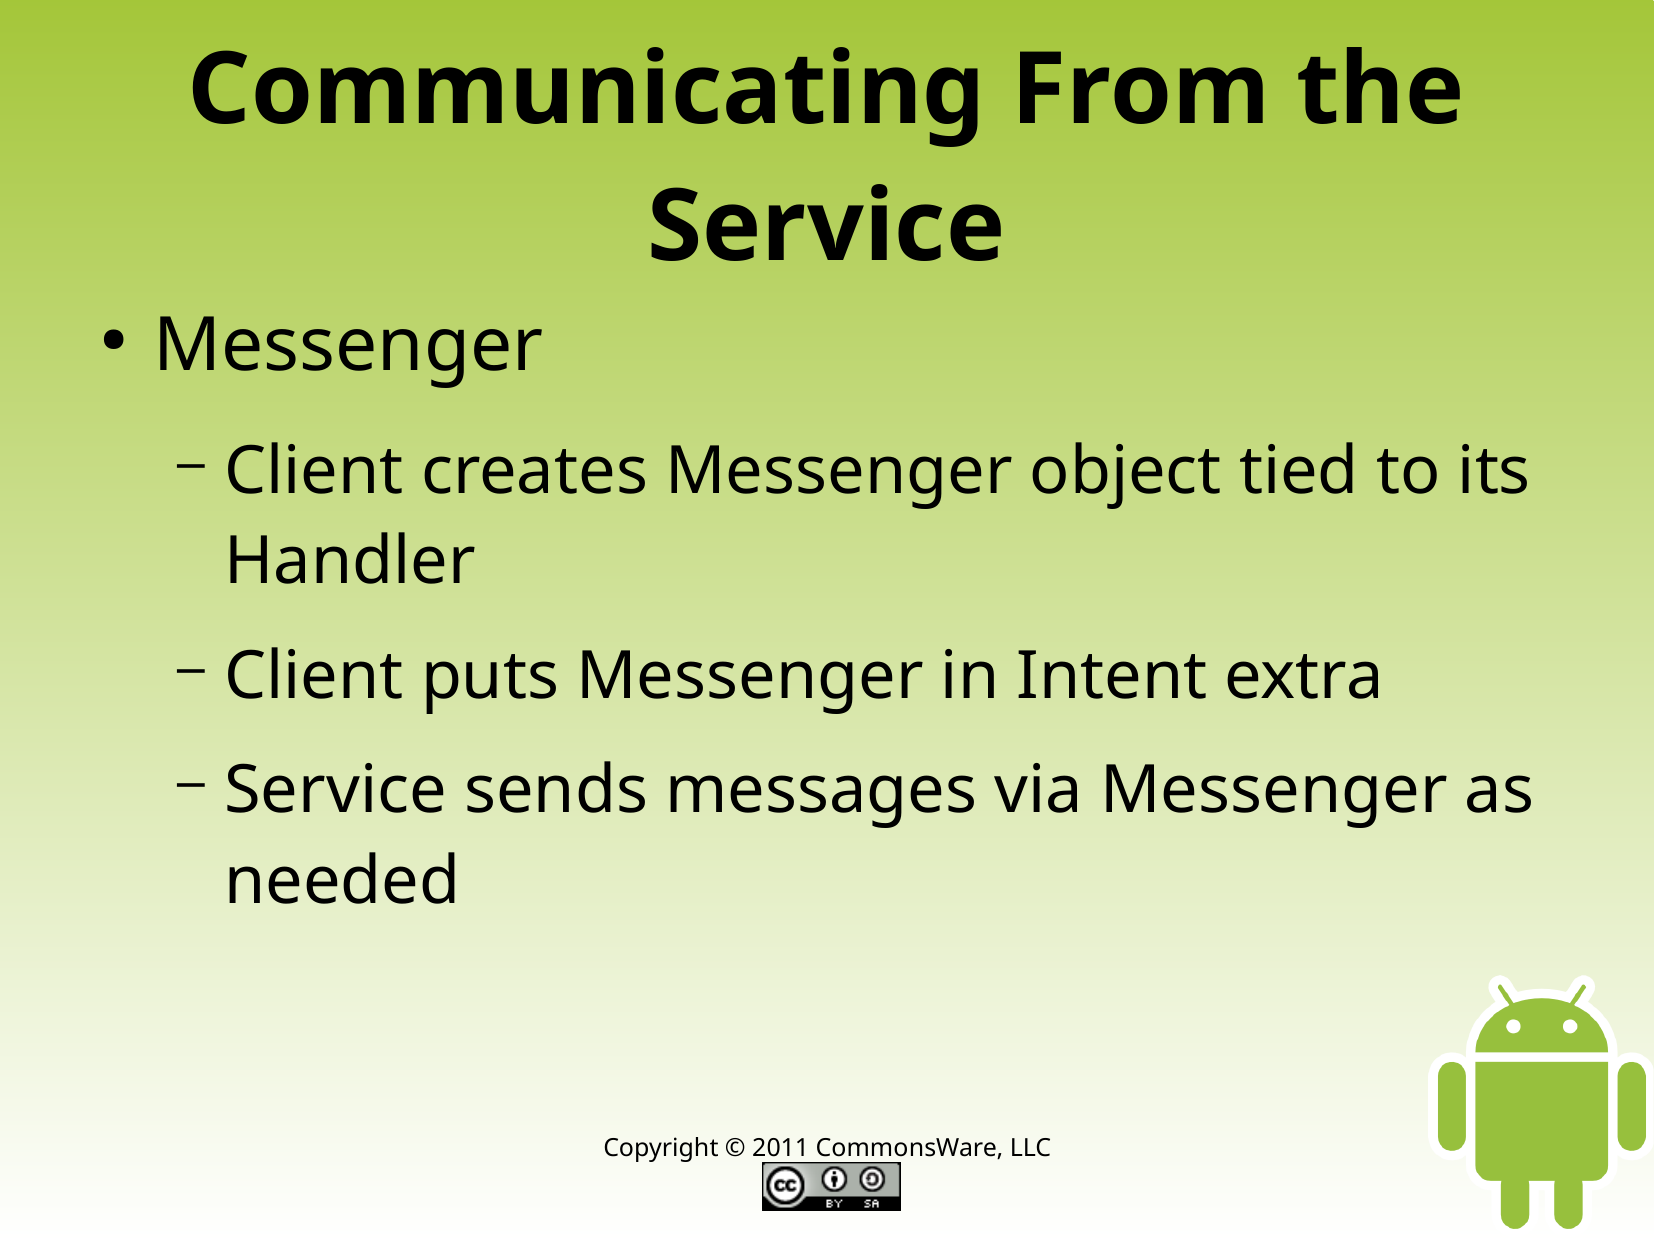

# Communicating From the Service
Messenger
Client creates Messenger object tied to its Handler
Client puts Messenger in Intent extra
Service sends messages via Messenger as needed